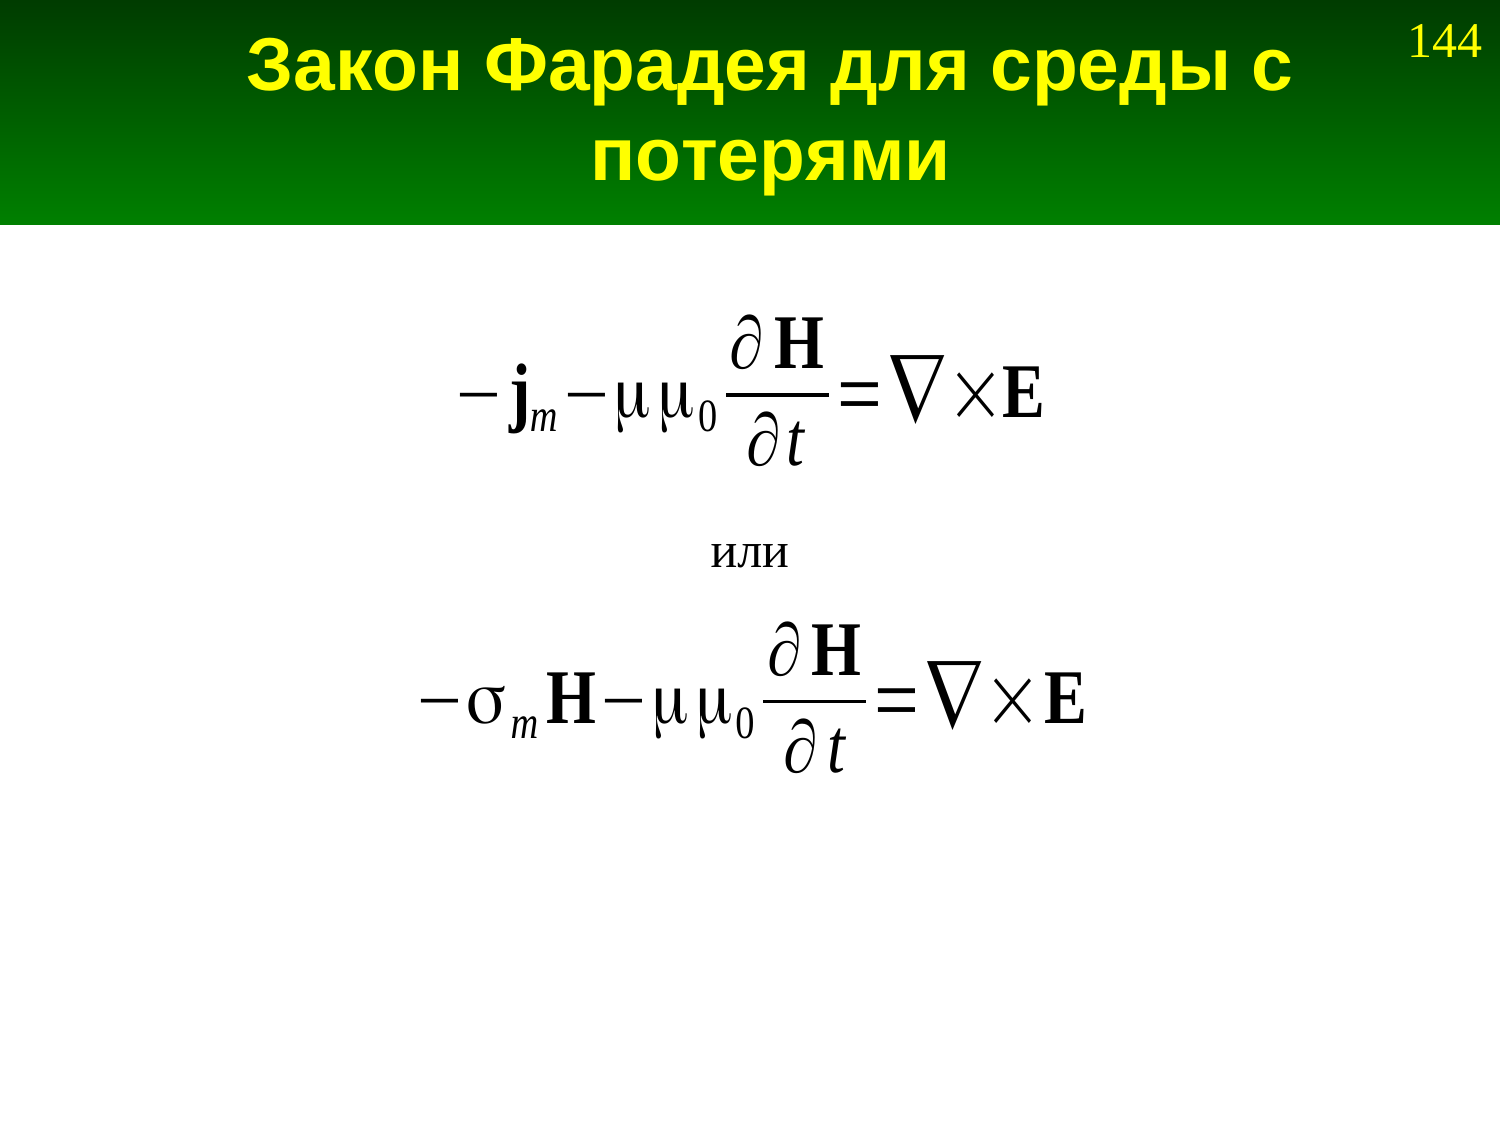

# Закон Фарадея для среды с потерями
или